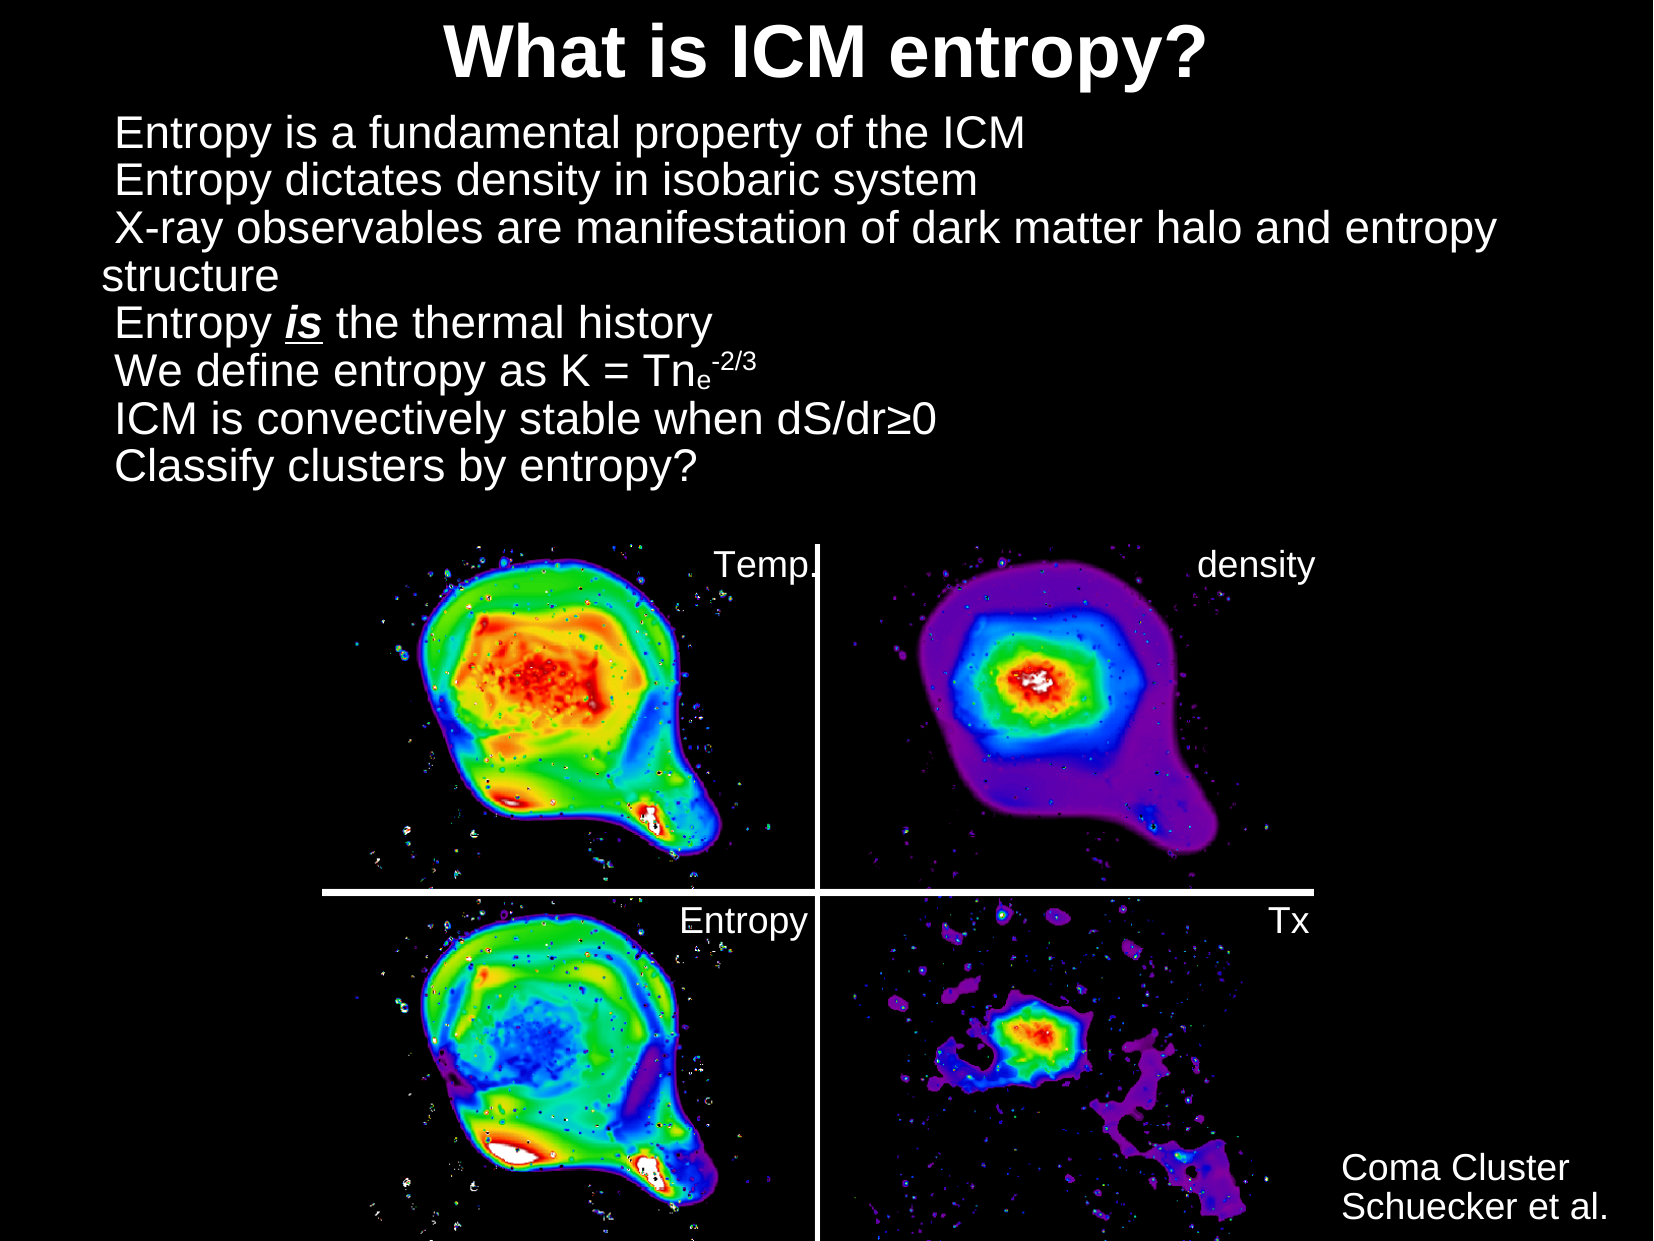

What is ICM entropy?
 Entropy is a fundamental property of the ICM
 Entropy dictates density in isobaric system
 X-ray observables are manifestation of dark matter halo and entropy structure
 Entropy is the thermal history
 We define entropy as K = Tne-2/3
 ICM is convectively stable when dS/dr≥0
 Classify clusters by entropy?
Temp.
Entropy
density
Tx
Coma Cluster
Schuecker et al.